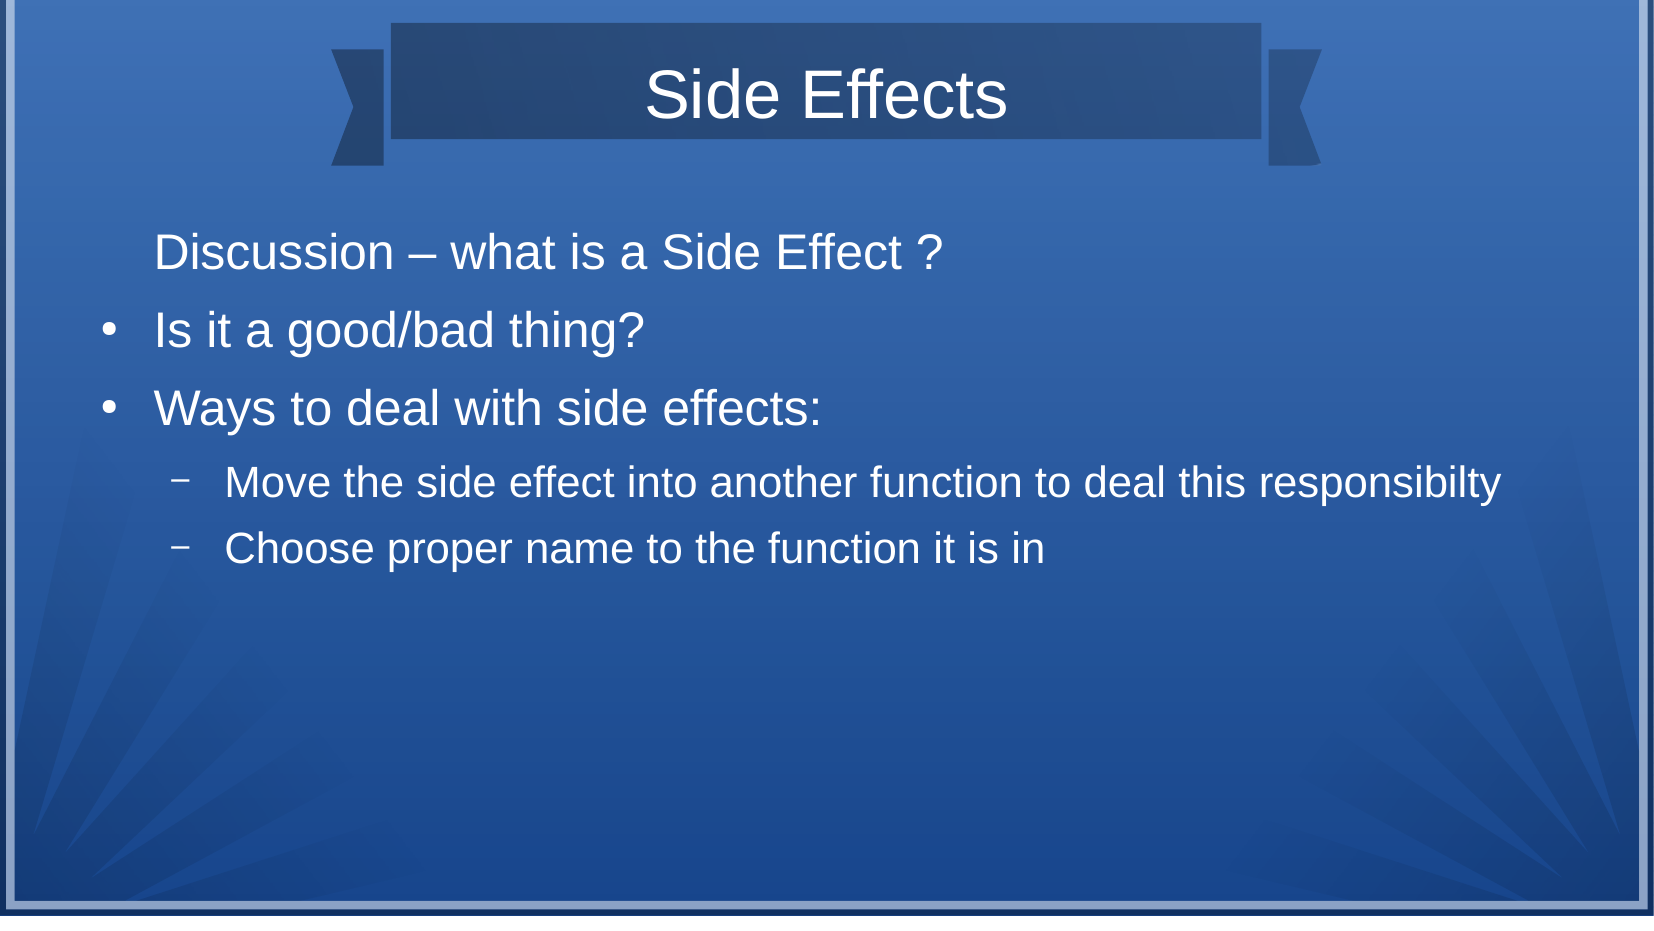

# Side Effects
Discussion – what is a Side Effect ?
Is it a good/bad thing?
Ways to deal with side effects:
Move the side effect into another function to deal this responsibilty
Choose proper name to the function it is in